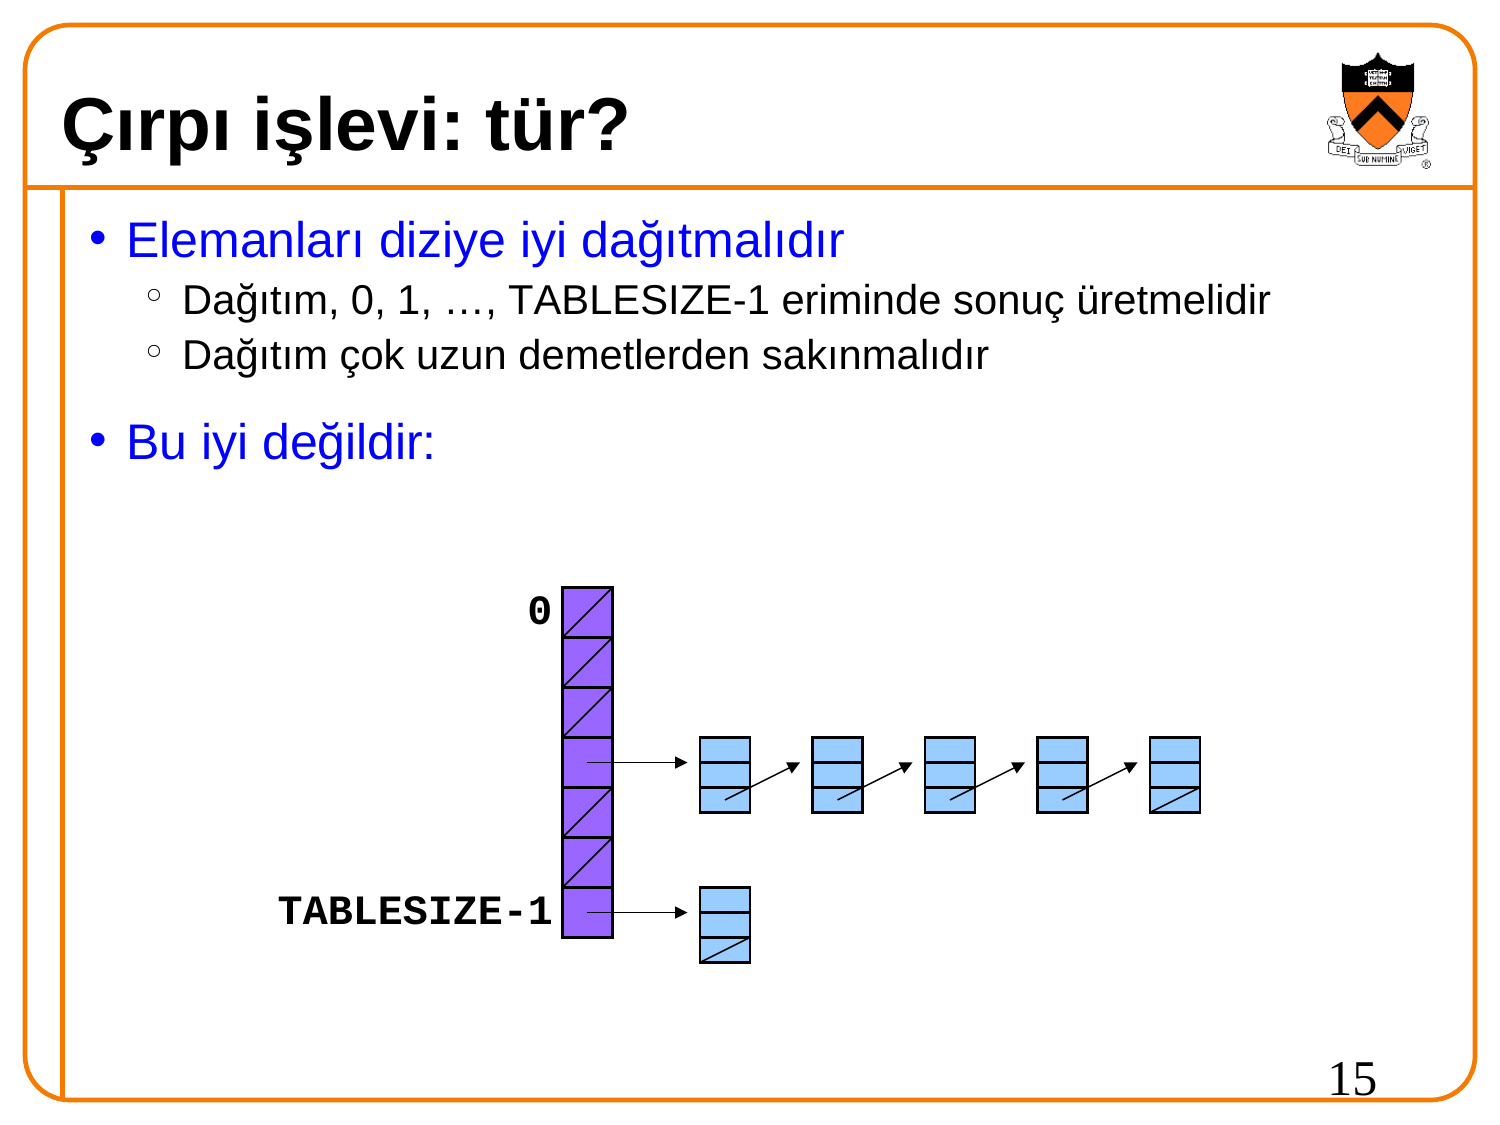

# Çırpı işlevi: tür?
Elemanları diziye iyi dağıtmalıdır
Dağıtım, 0, 1, …, TABLESIZE-1 eriminde sonuç üretmelidir
Dağıtım çok uzun demetlerden sakınmalıdır
Bu iyi değildir:
0
TABLESIZE-1
15